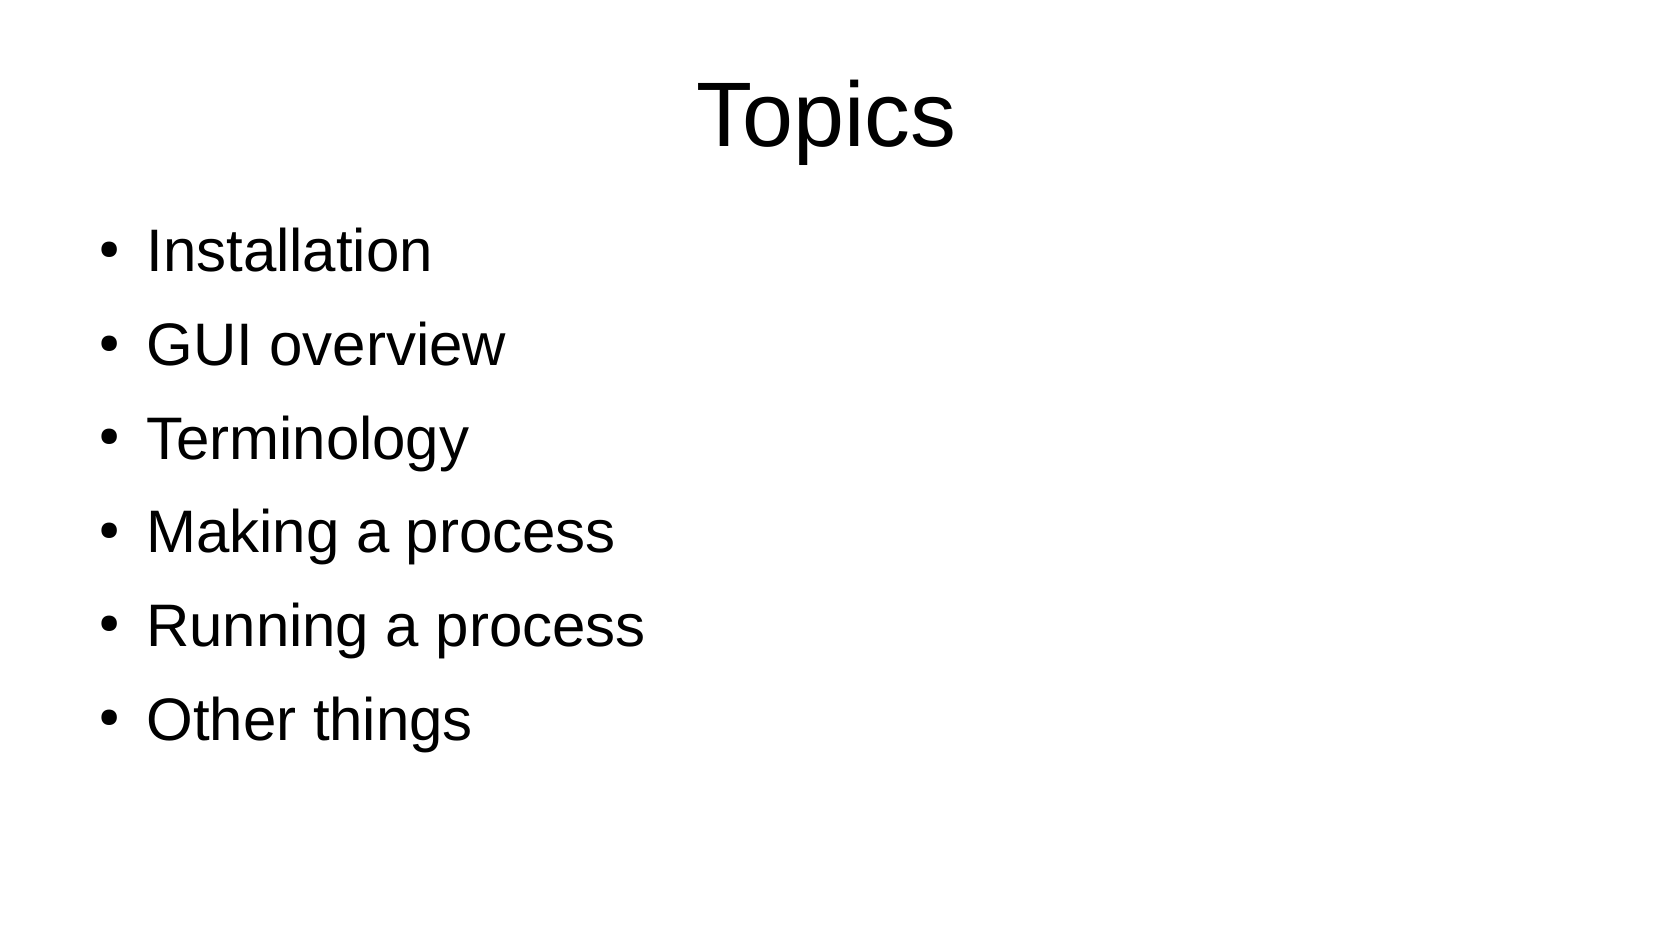

# Topics
Installation
GUI overview
Terminology
Making a process
Running a process
Other things